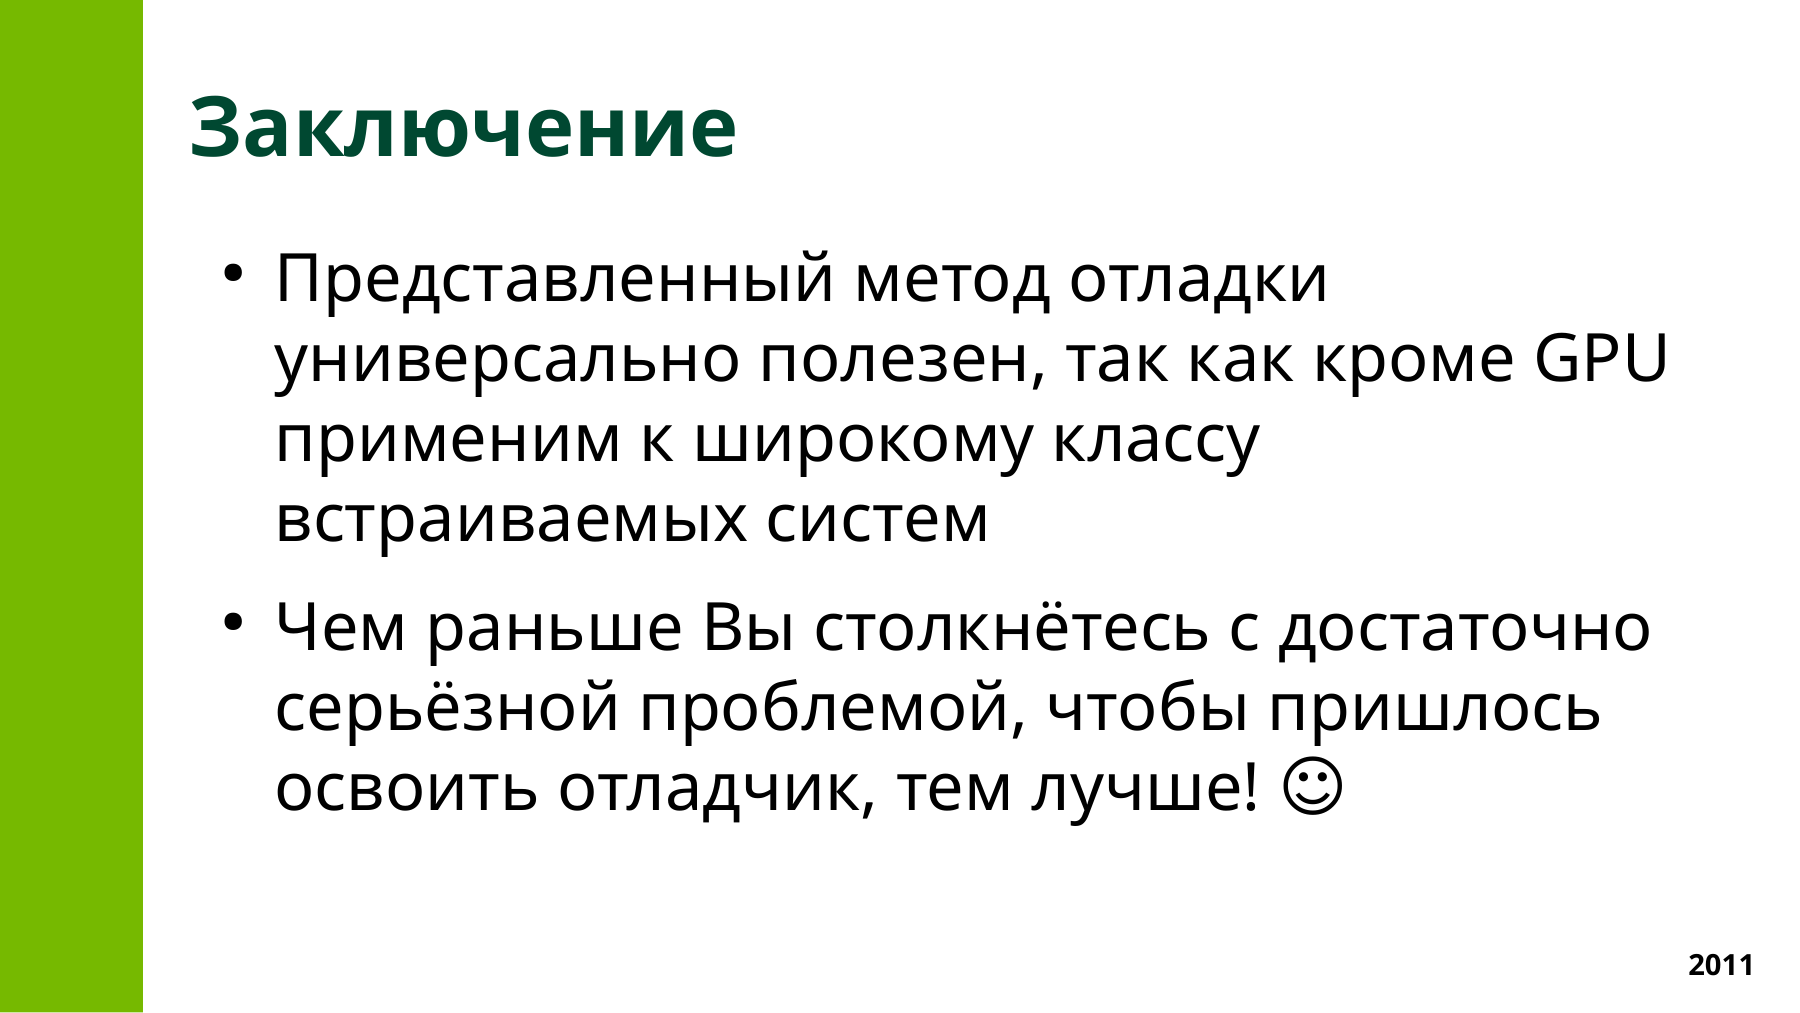

# Заключение
Представленный метод отладки универсально полезен, так как кроме GPU применим к широкому классу встраиваемых систем
Чем раньше Вы столкнётесь с достаточно серьёзной проблемой, чтобы пришлось освоить отладчик, тем лучше! ☺